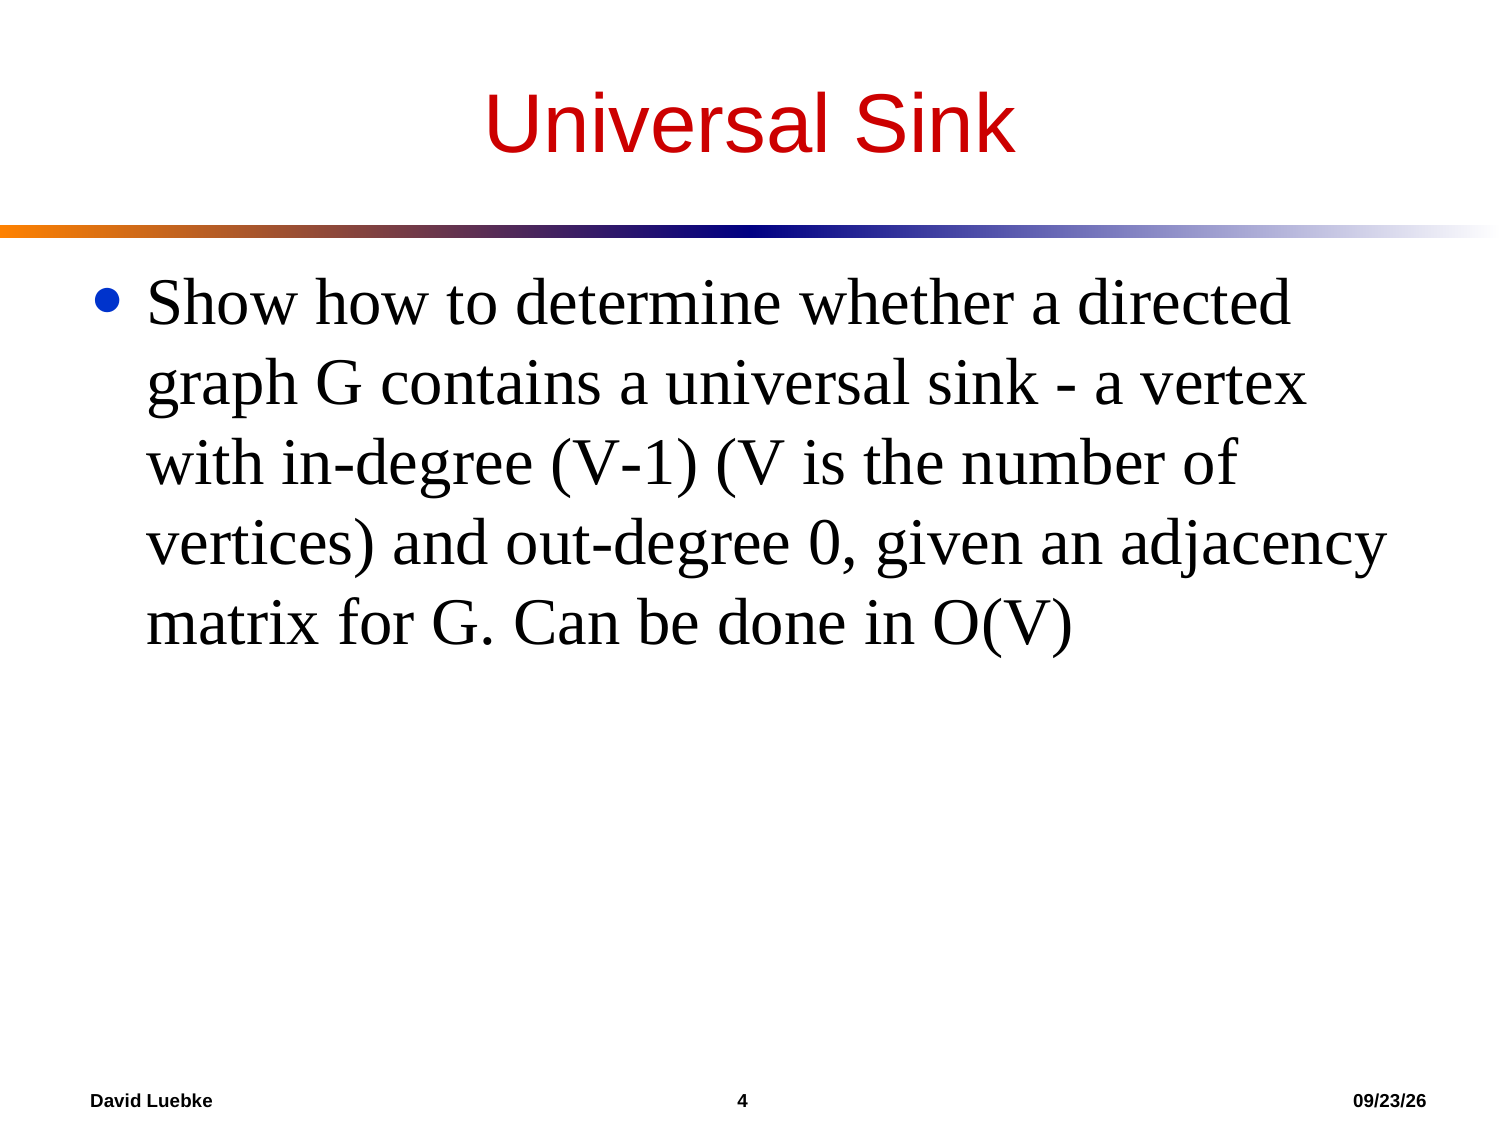

# Universal Sink
Show how to determine whether a directed graph G contains a universal sink - a vertex with in-degree (V-1) (V is the number of vertices) and out-degree 0, given an adjacency matrix for G. Can be done in O(V)
David Luebke				 4